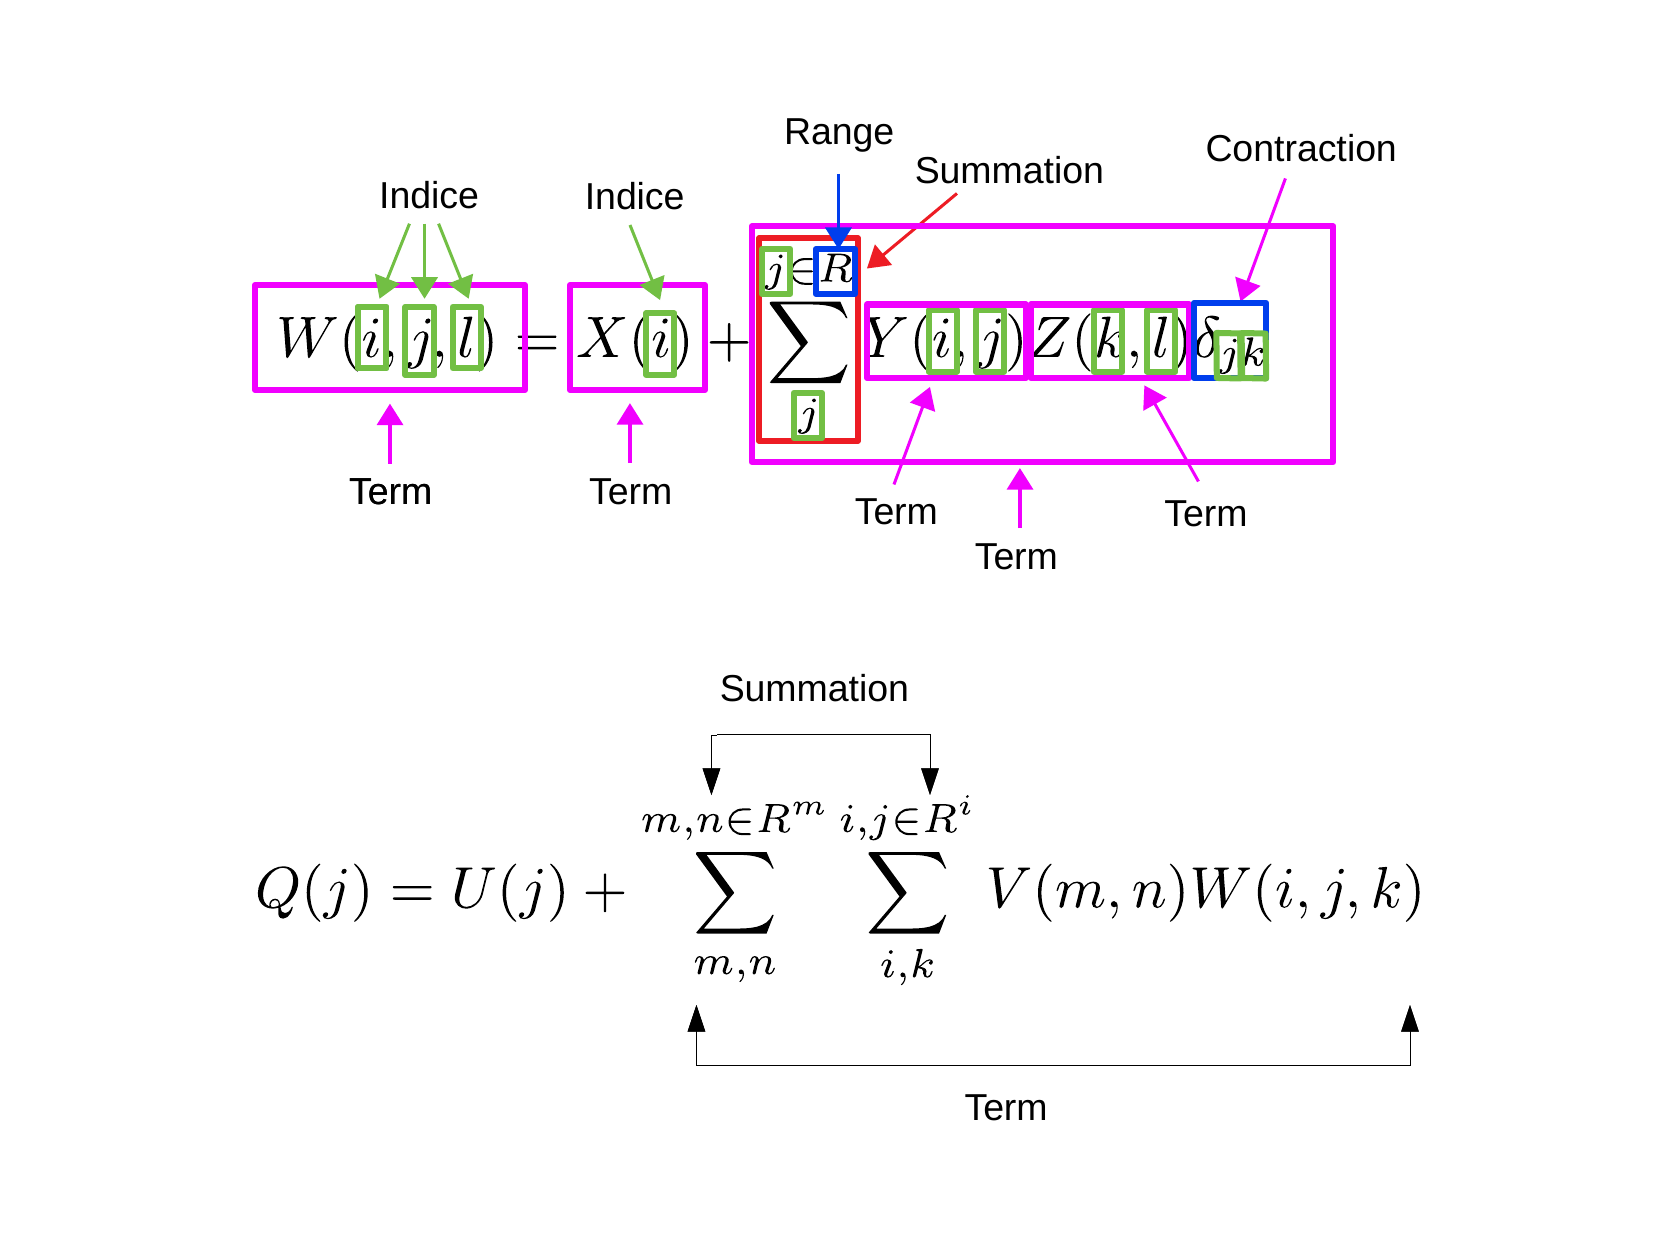

Range
Contraction
Summation
Indice
Indice
Term
Term
Term
Term
Term
Term
Summation
Term